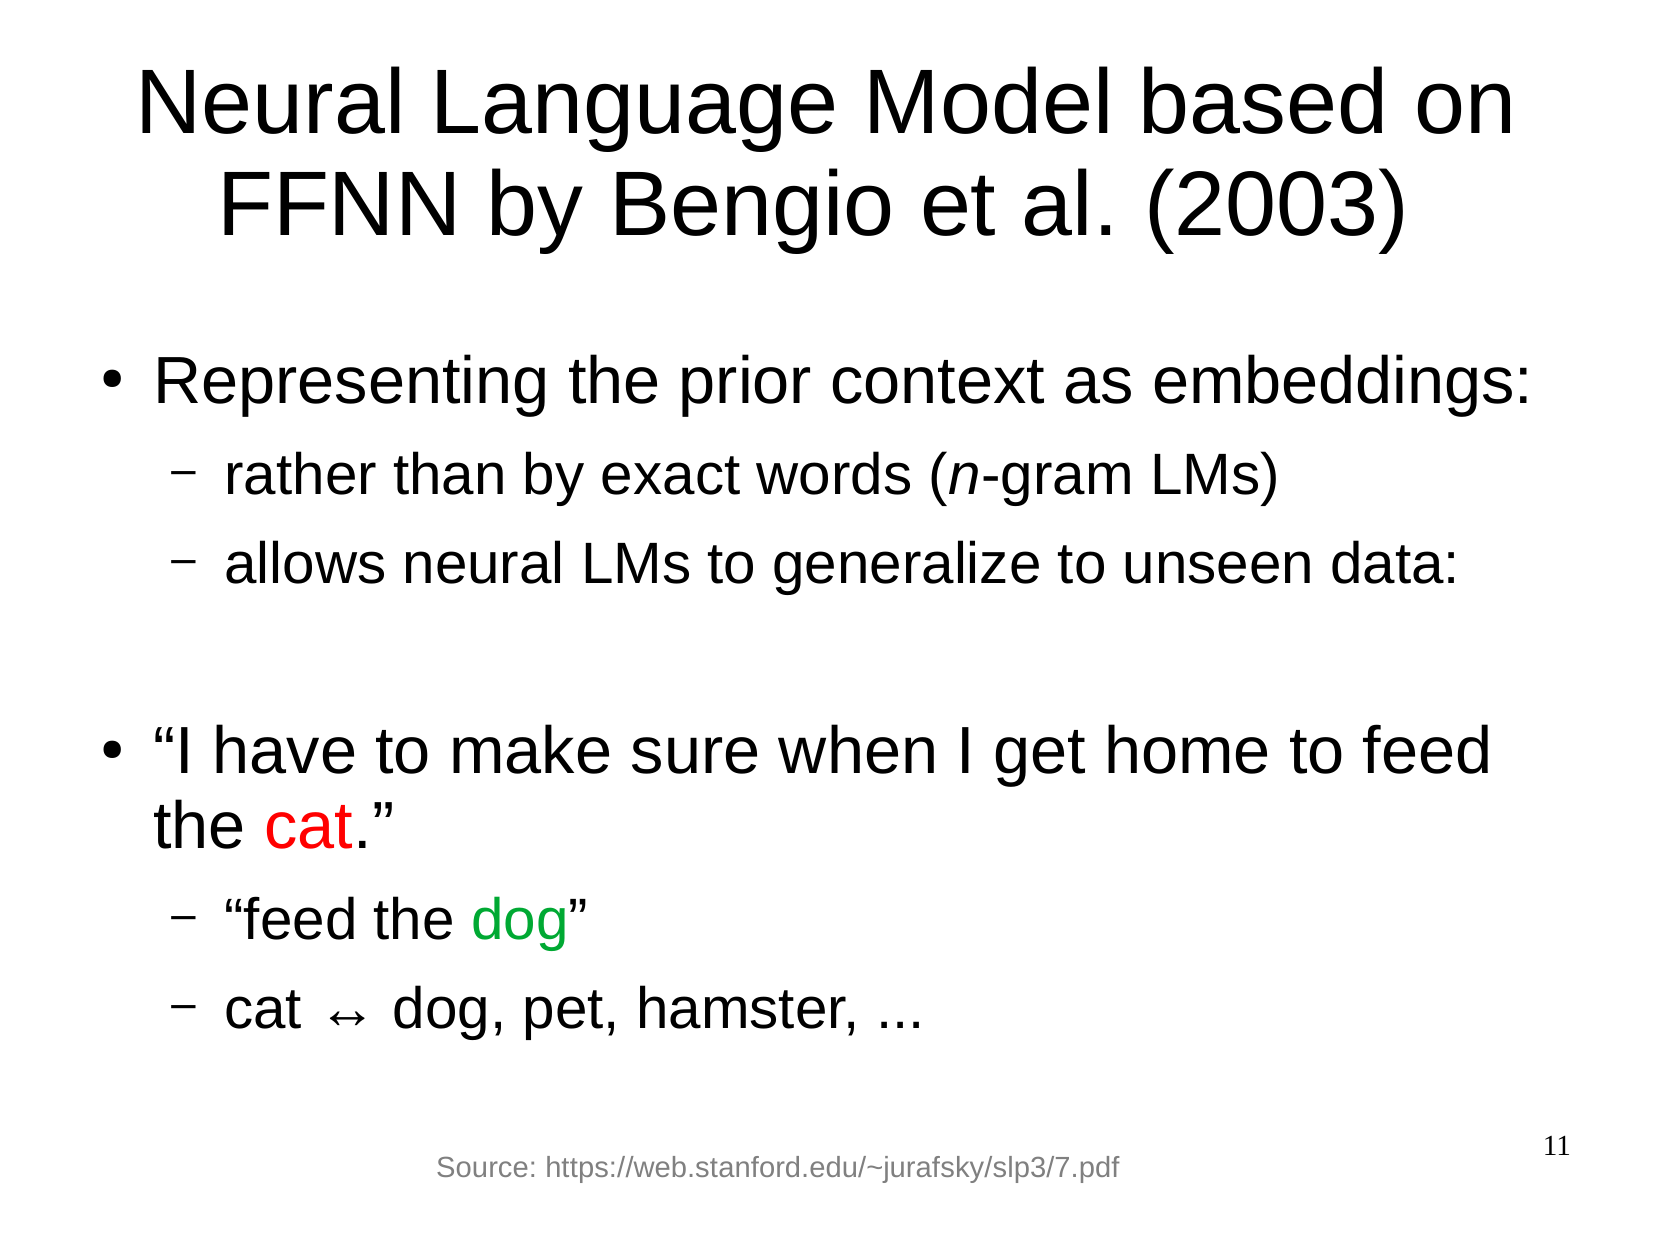

# Neural Language Model based on FFNN by Bengio et al. (2003)
Representing the prior context as embeddings:
rather than by exact words (n-gram LMs)
allows neural LMs to generalize to unseen data:
“I have to make sure when I get home to feed the cat.”
“feed the dog”
cat ↔ dog, pet, hamster, ...
11
Source: https://web.stanford.edu/~jurafsky/slp3/7.pdf